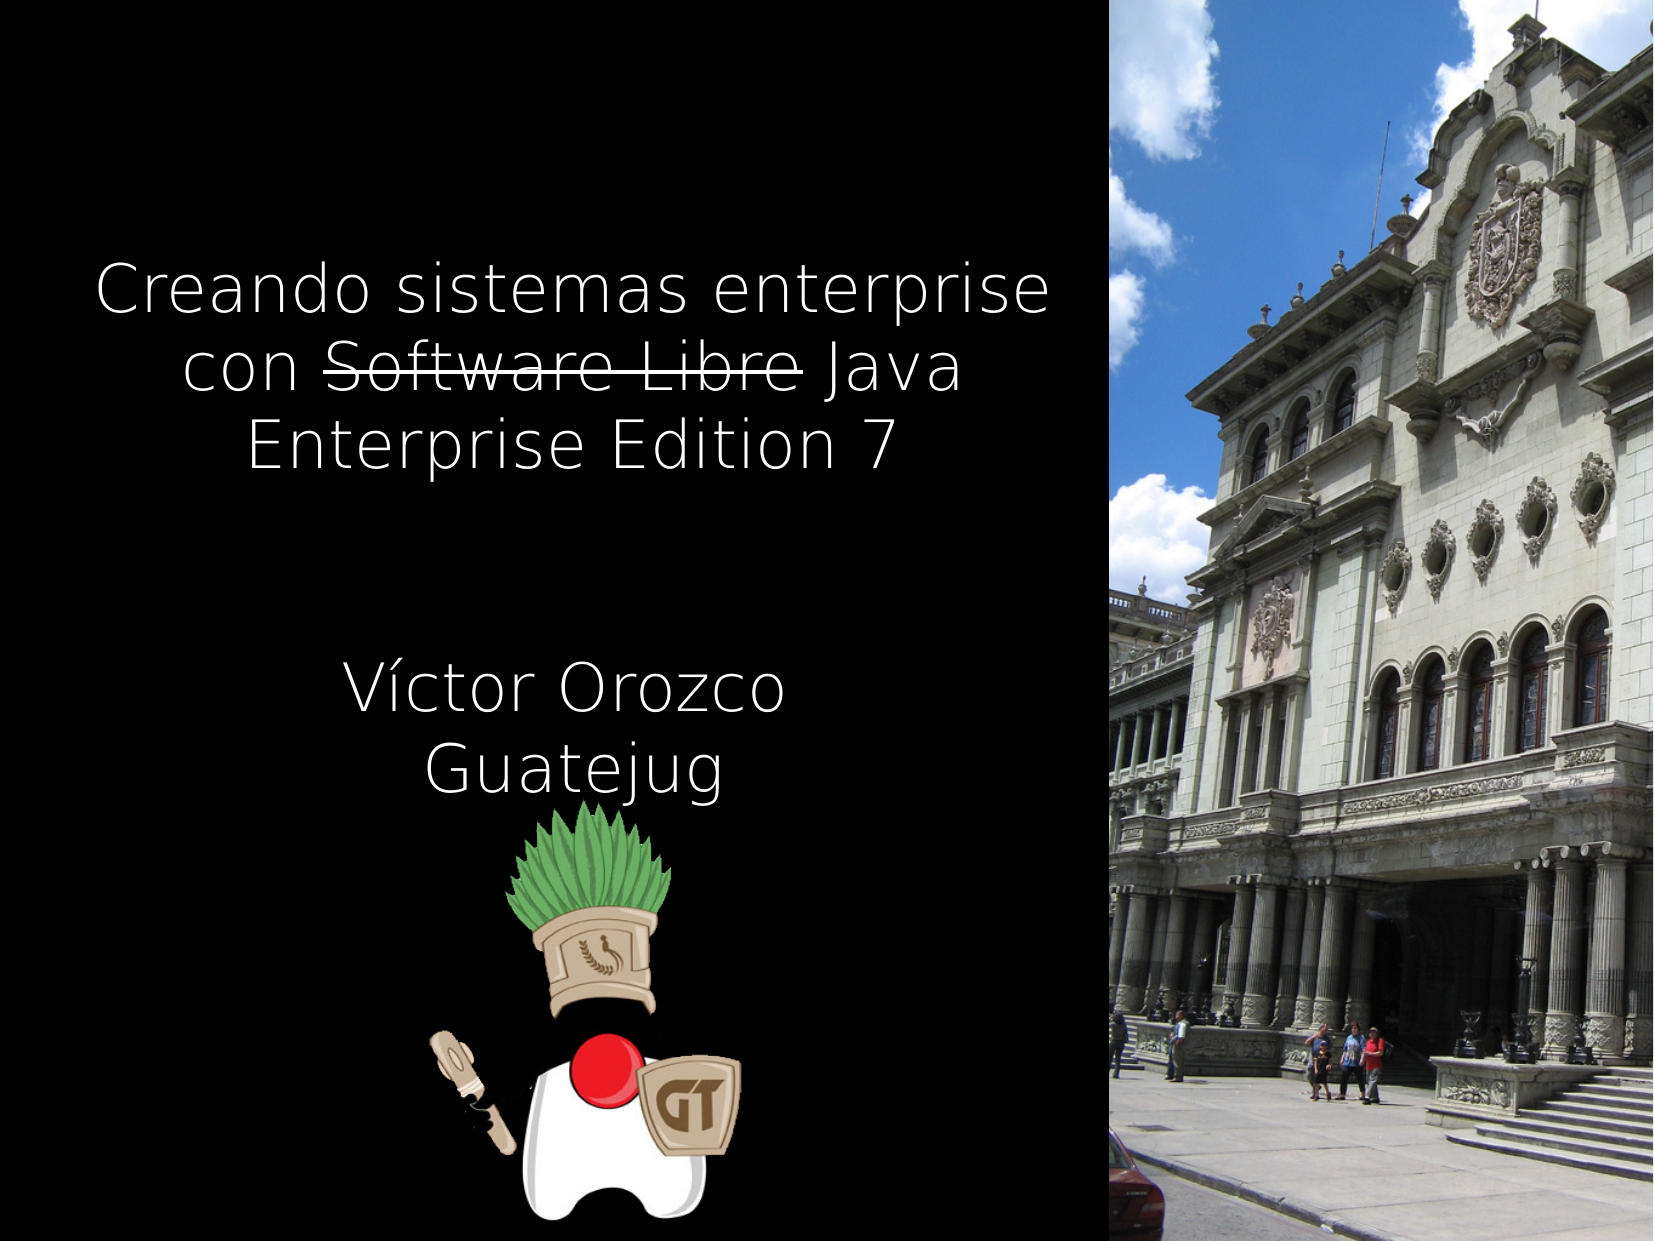

# Creando sistemas enterprise con Software Libre Java Enterprise Edition 7
Víctor Orozco
Guatejug